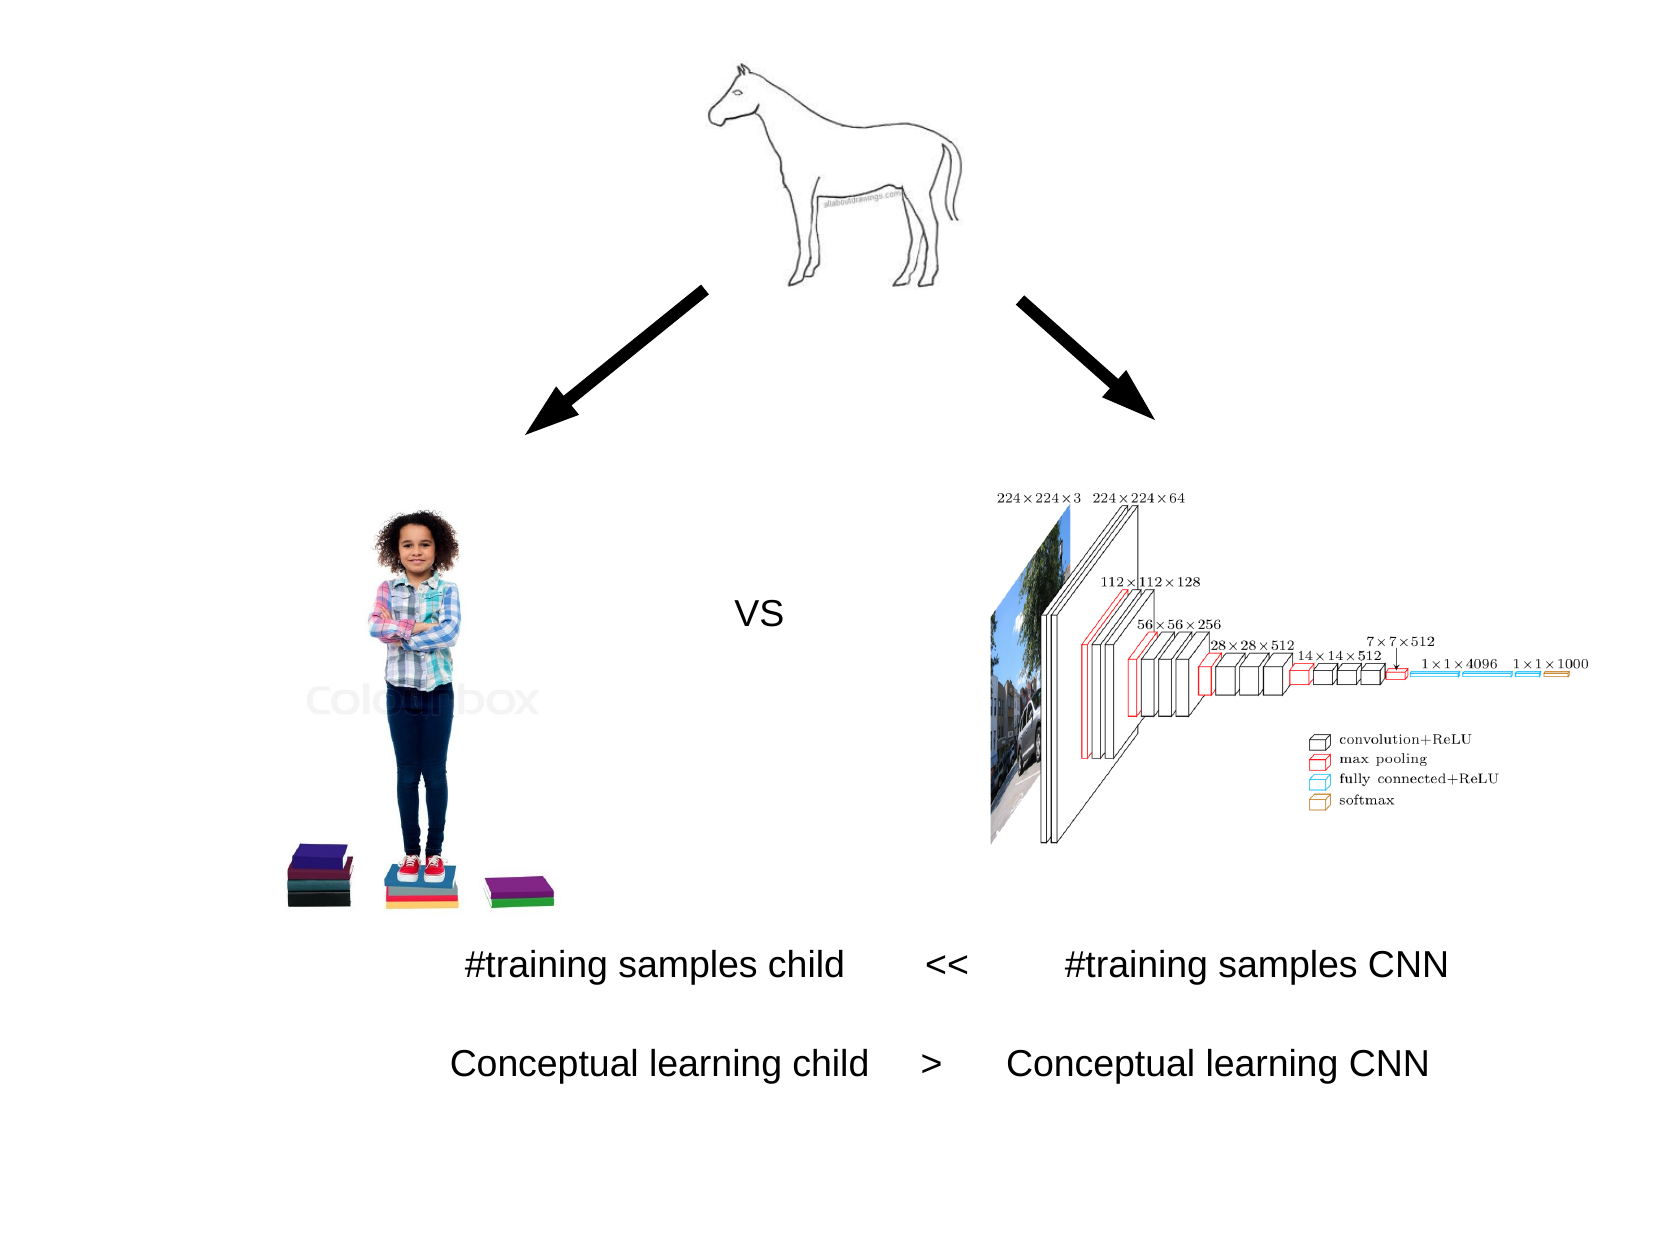

VS
#training samples child 	 << 		#training samples CNN
Conceptual learning child	 >	 Conceptual learning CNN